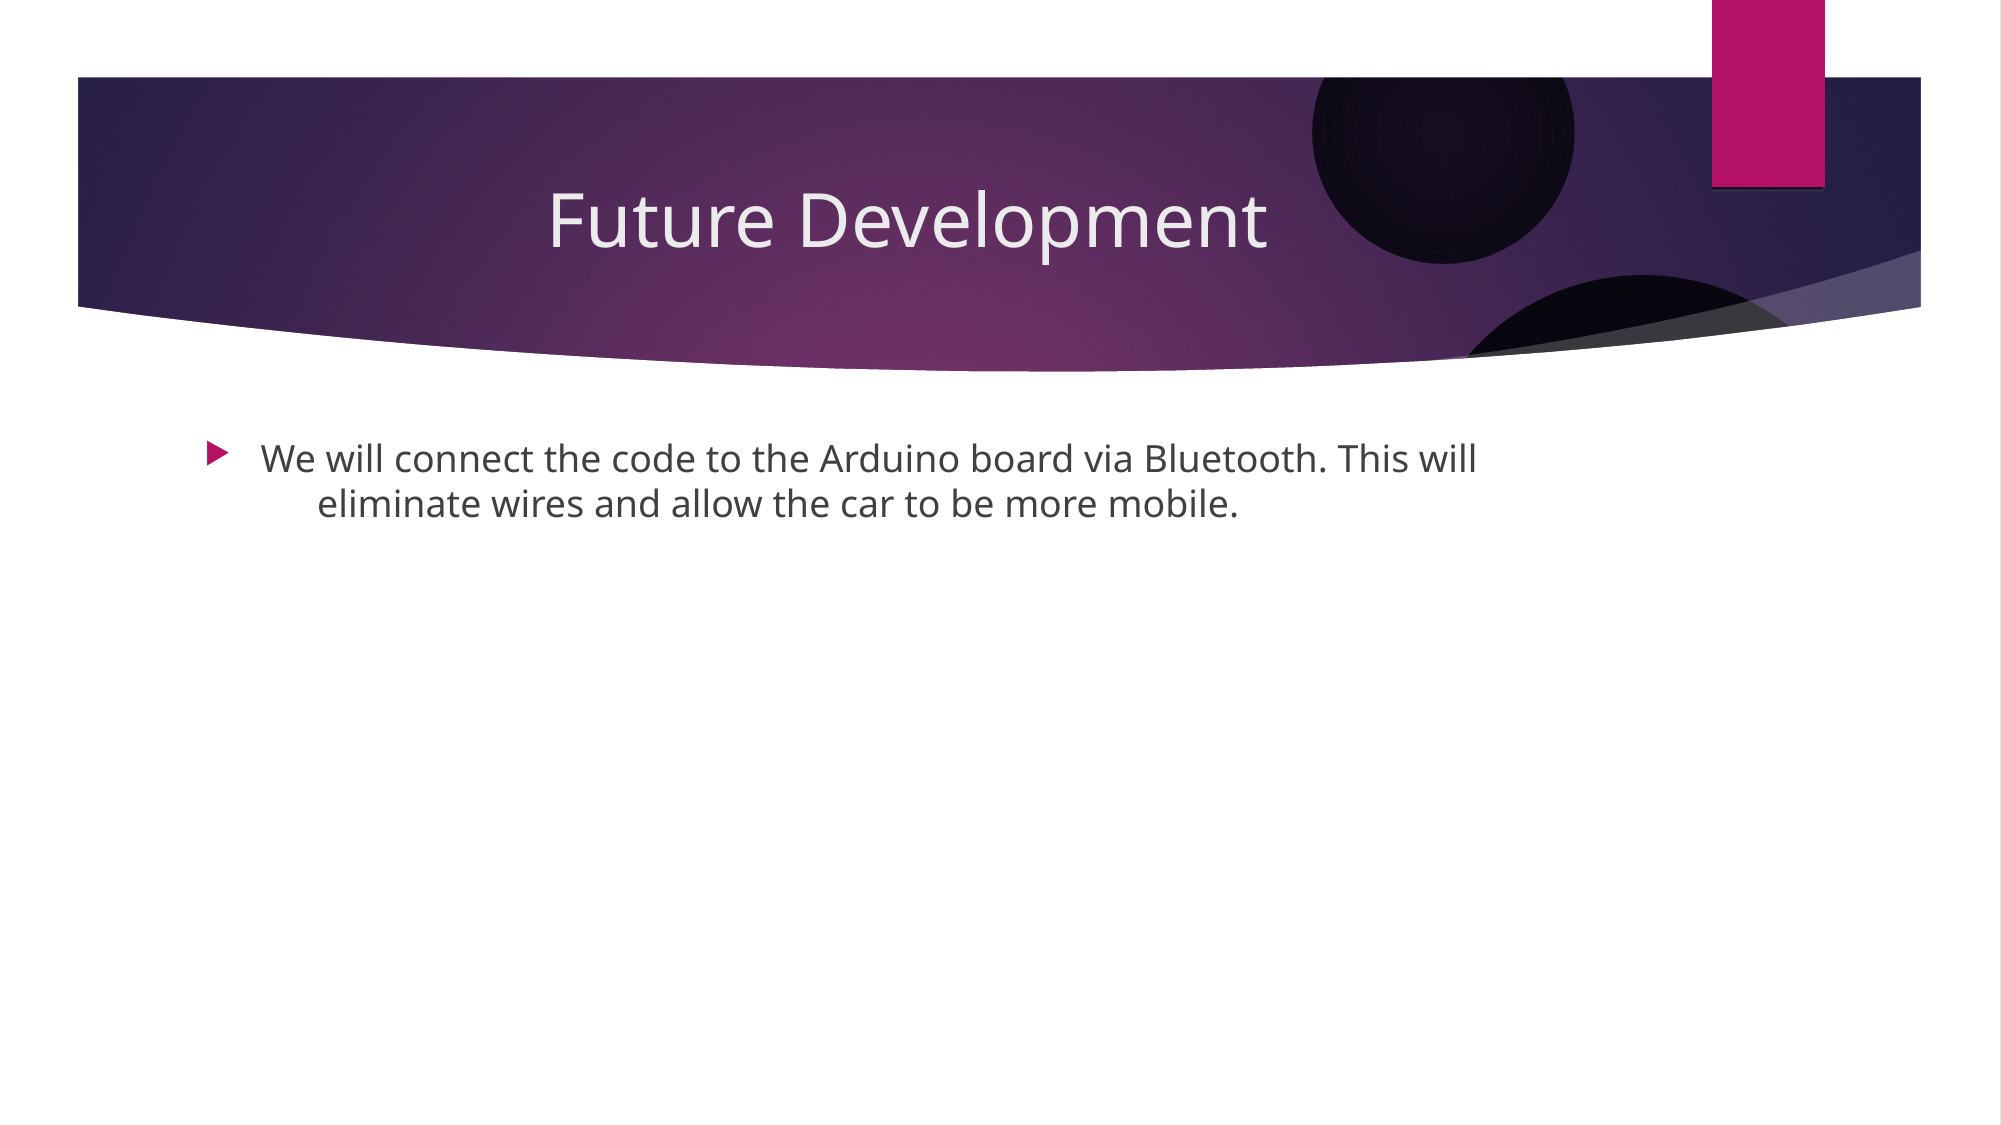

# Future Development
We will connect the code to the Arduino board via Bluetooth. This will eliminate wires and allow the car to be more mobile.